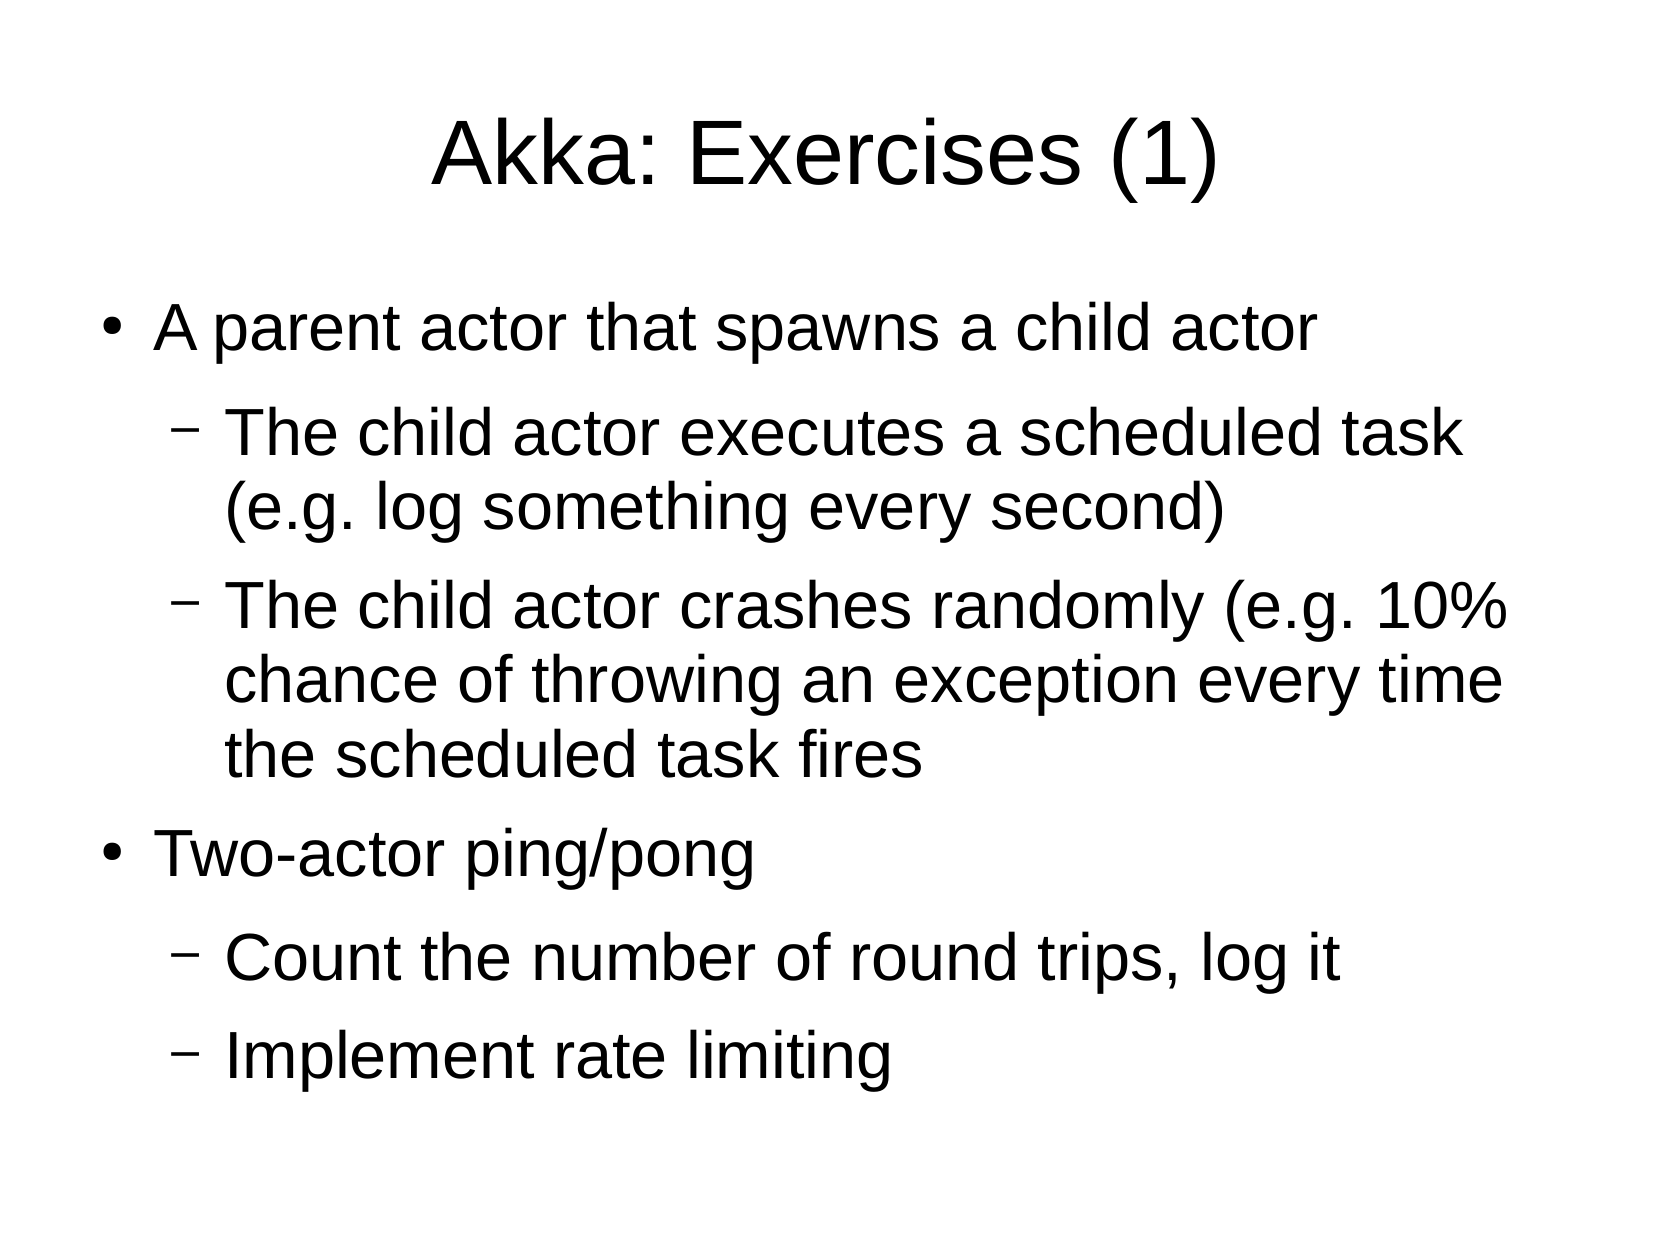

# Akka: Exercises (1)
A parent actor that spawns a child actor
The child actor executes a scheduled task (e.g. log something every second)
The child actor crashes randomly (e.g. 10% chance of throwing an exception every time the scheduled task fires
Two-actor ping/pong
Count the number of round trips, log it
Implement rate limiting